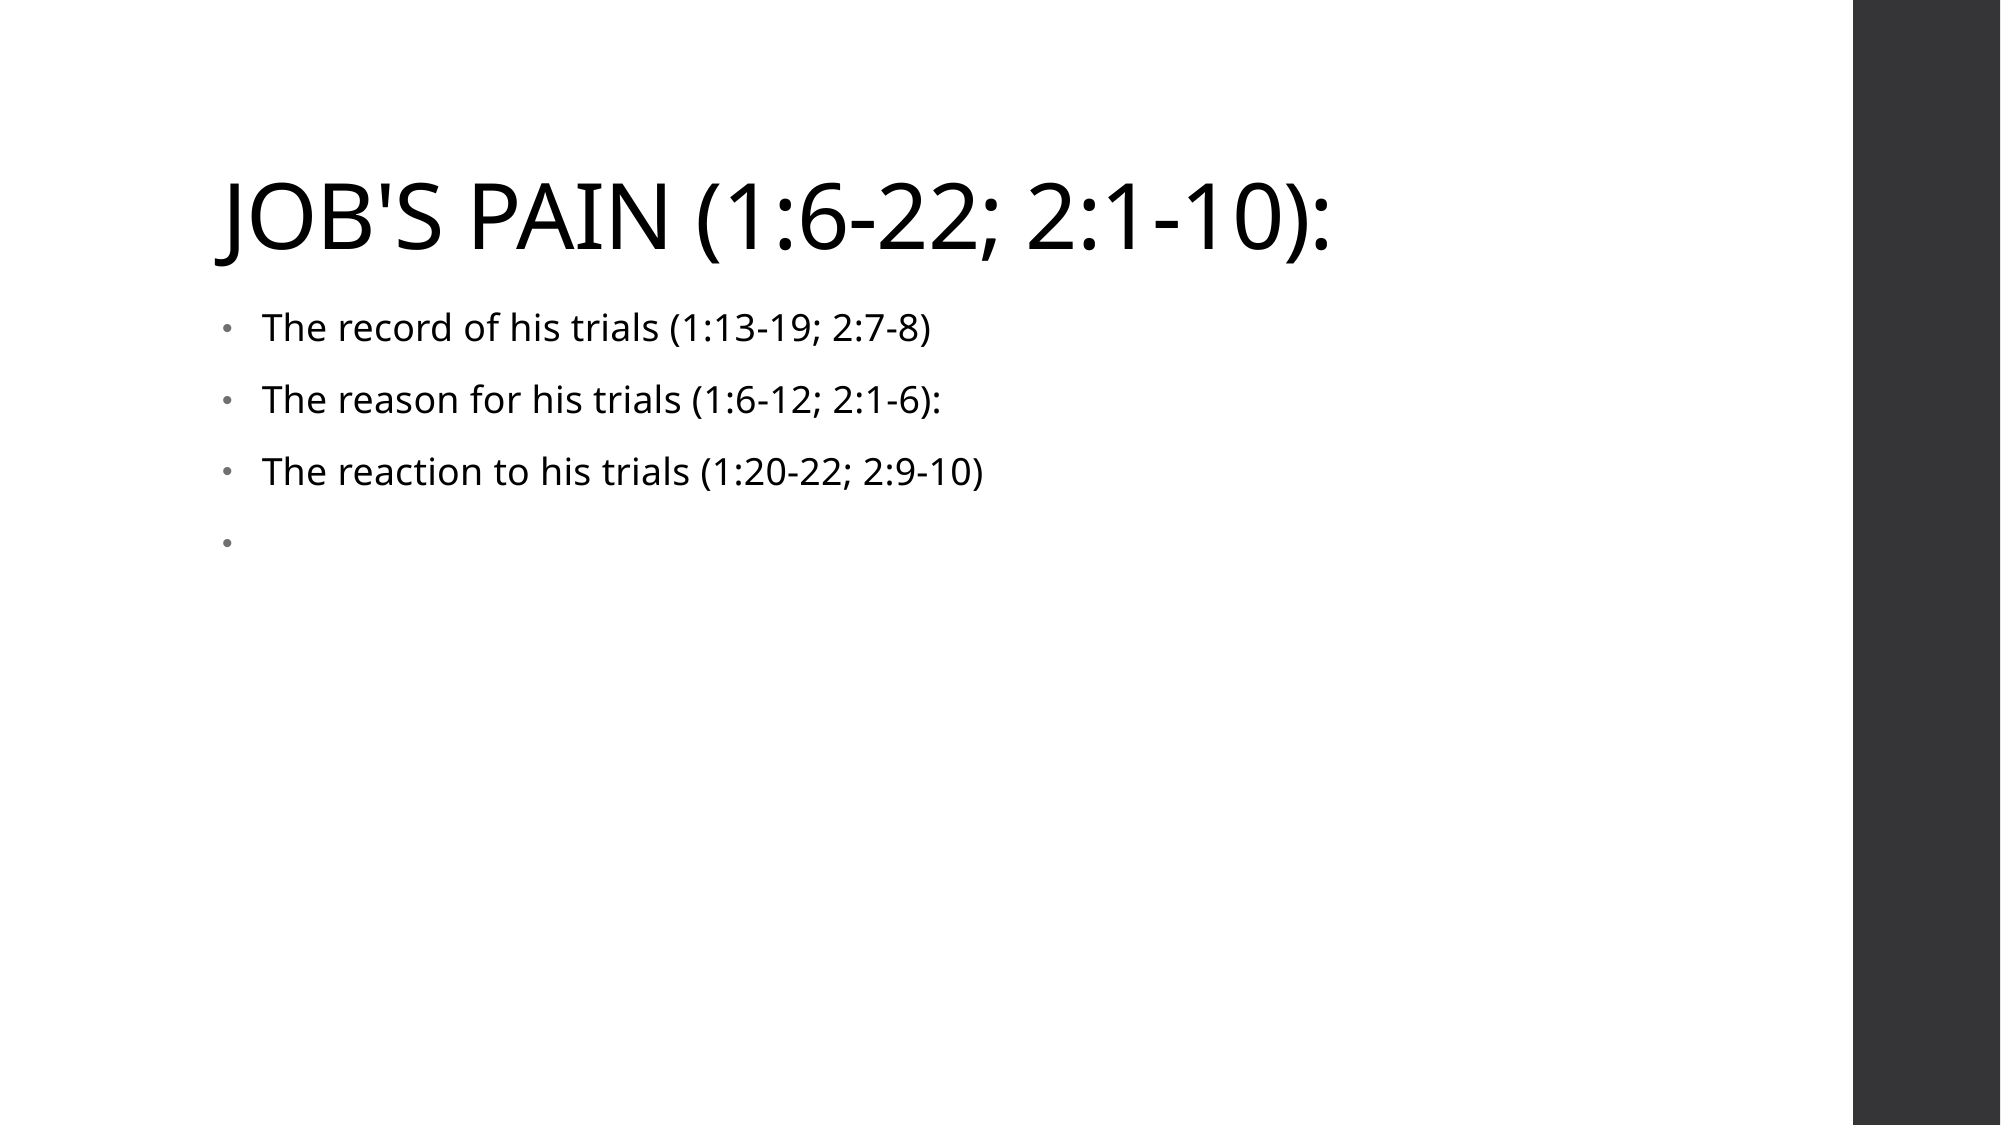

# JOB'S PAIN (1:6-22; 2:1-10):
 The record of his trials (1:13-19; 2:7-8)
 The reason for his trials (1:6-12; 2:1-6):
 The reaction to his trials (1:20-22; 2:9-10)